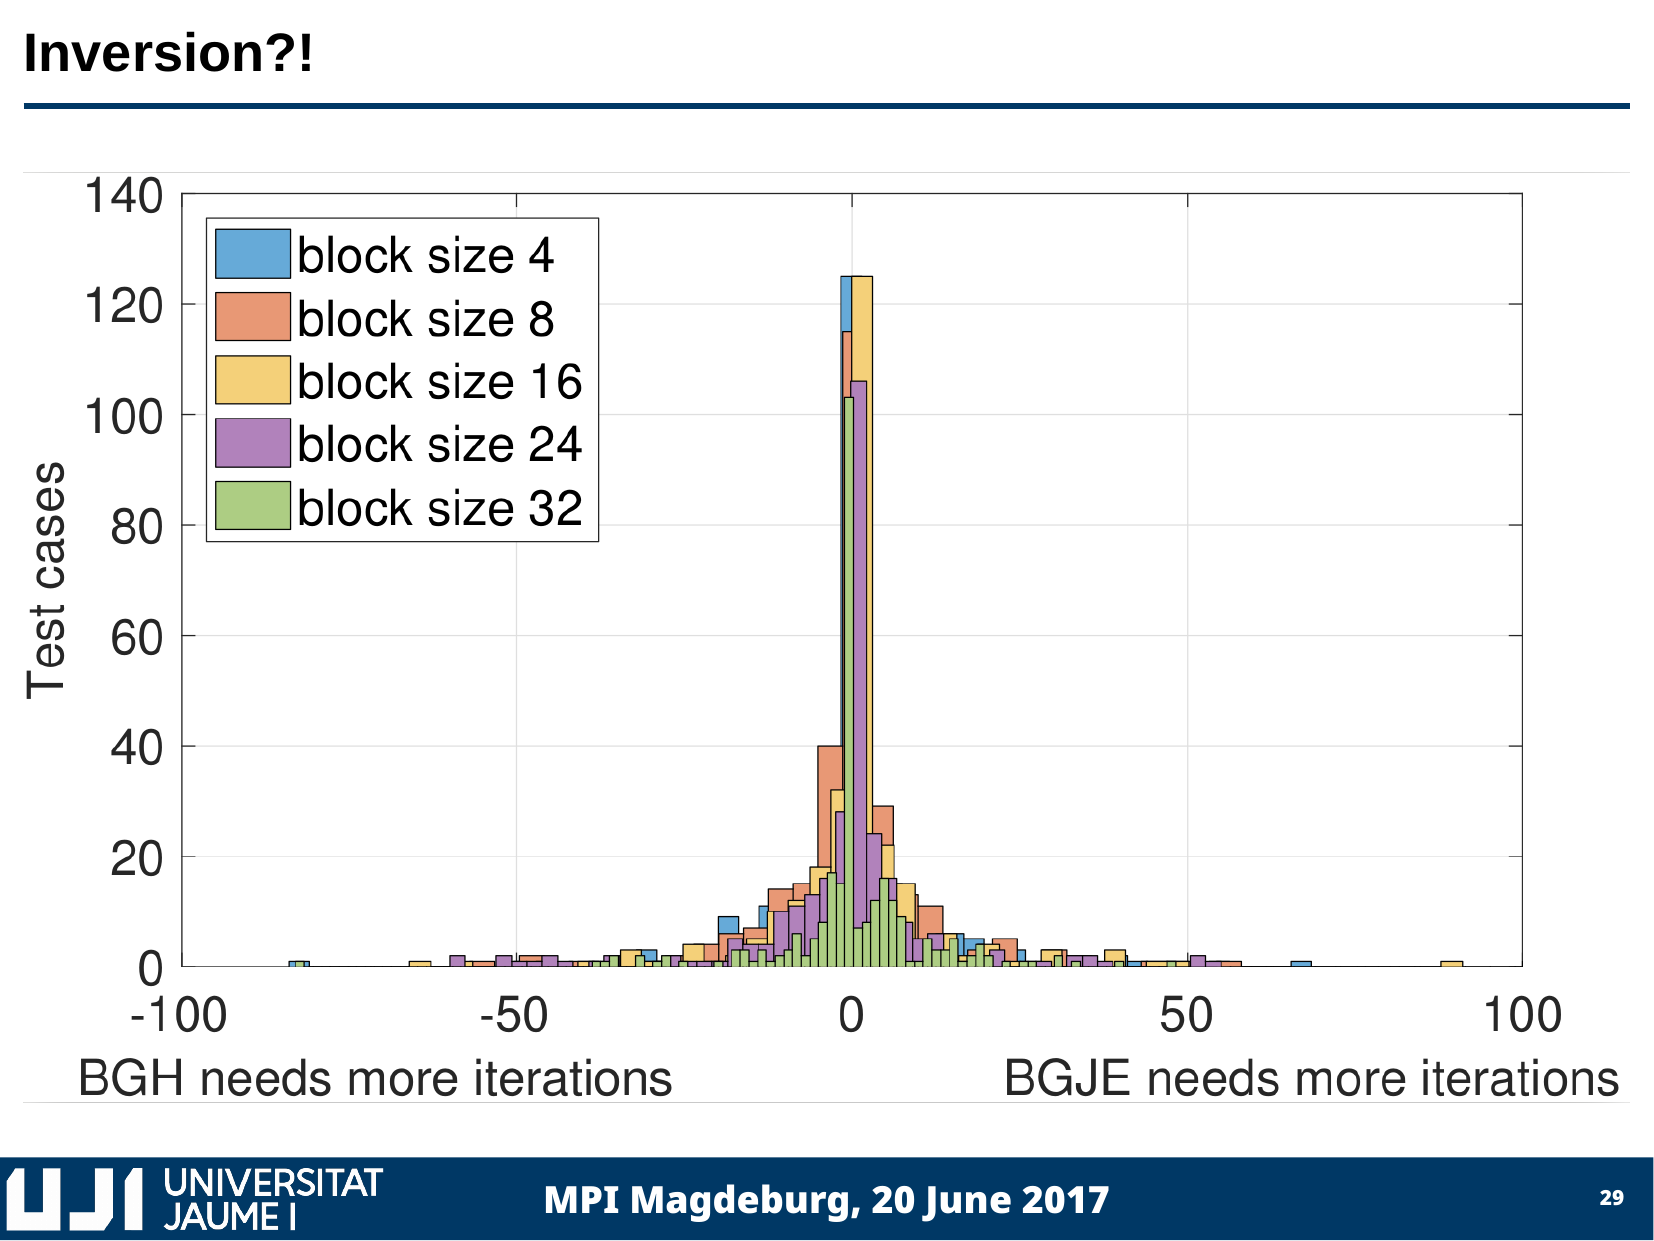

# Inversion?!
MPI Magdeburg, 20 June 2017
29